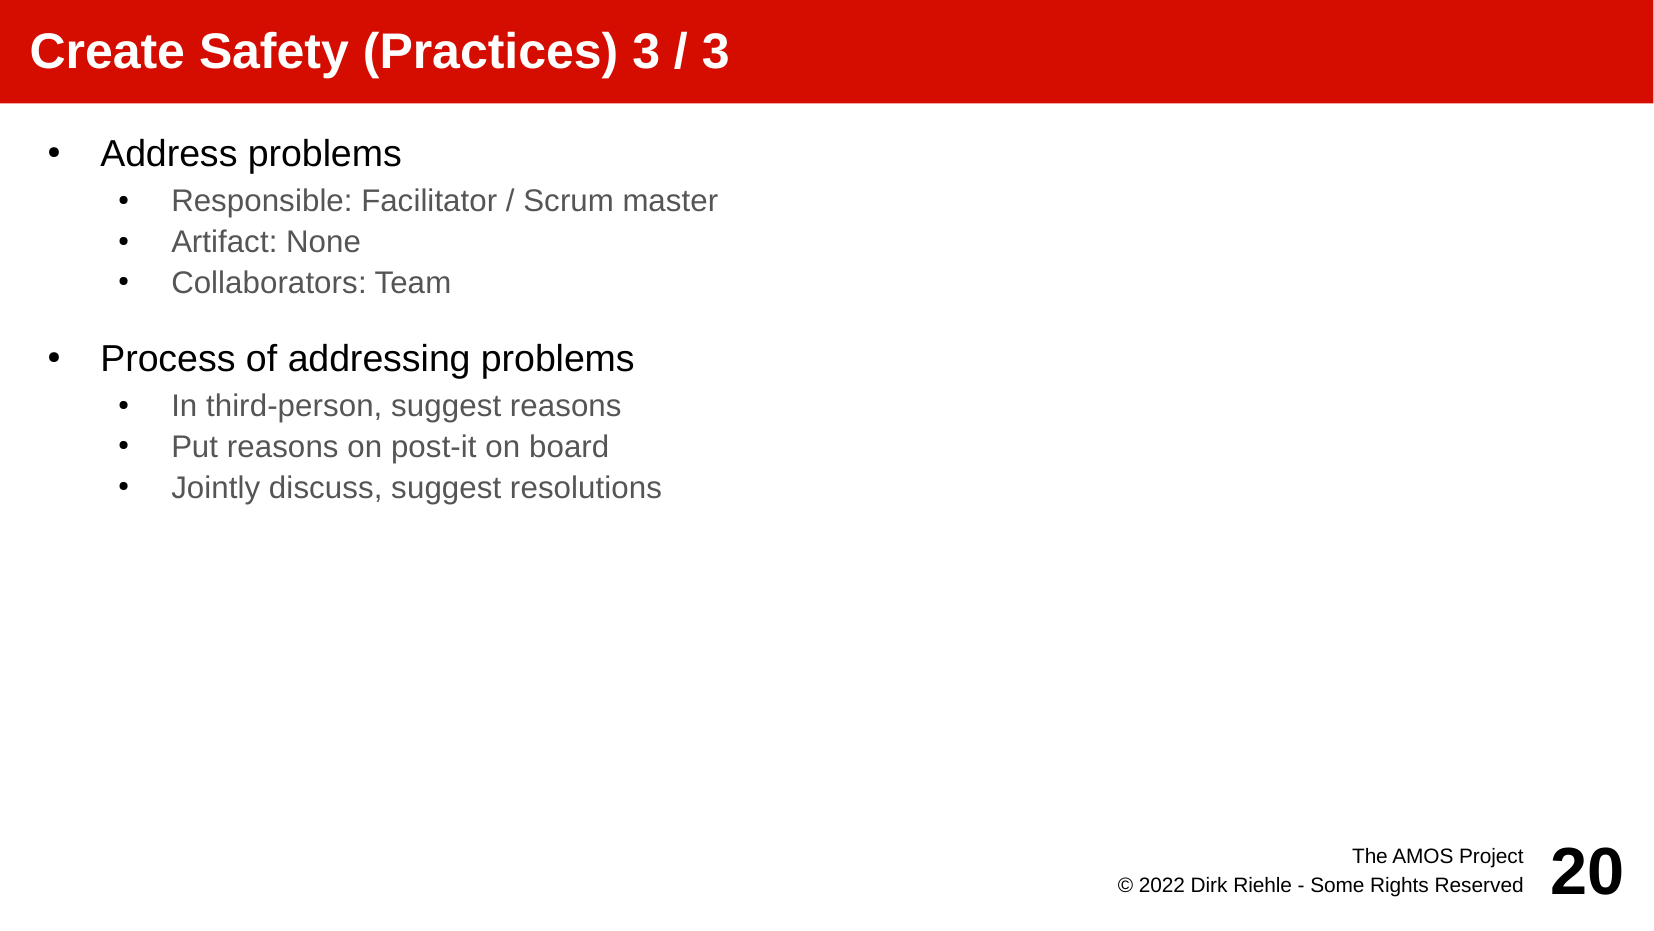

# Create Safety (Practices) 3 / 3
Address problems
Responsible: Facilitator / Scrum master
Artifact: None
Collaborators: Team
Process of addressing problems
In third-person, suggest reasons
Put reasons on post-it on board
Jointly discuss, suggest resolutions
The AMOS Project
20
© 2022 Dirk Riehle - Some Rights Reserved